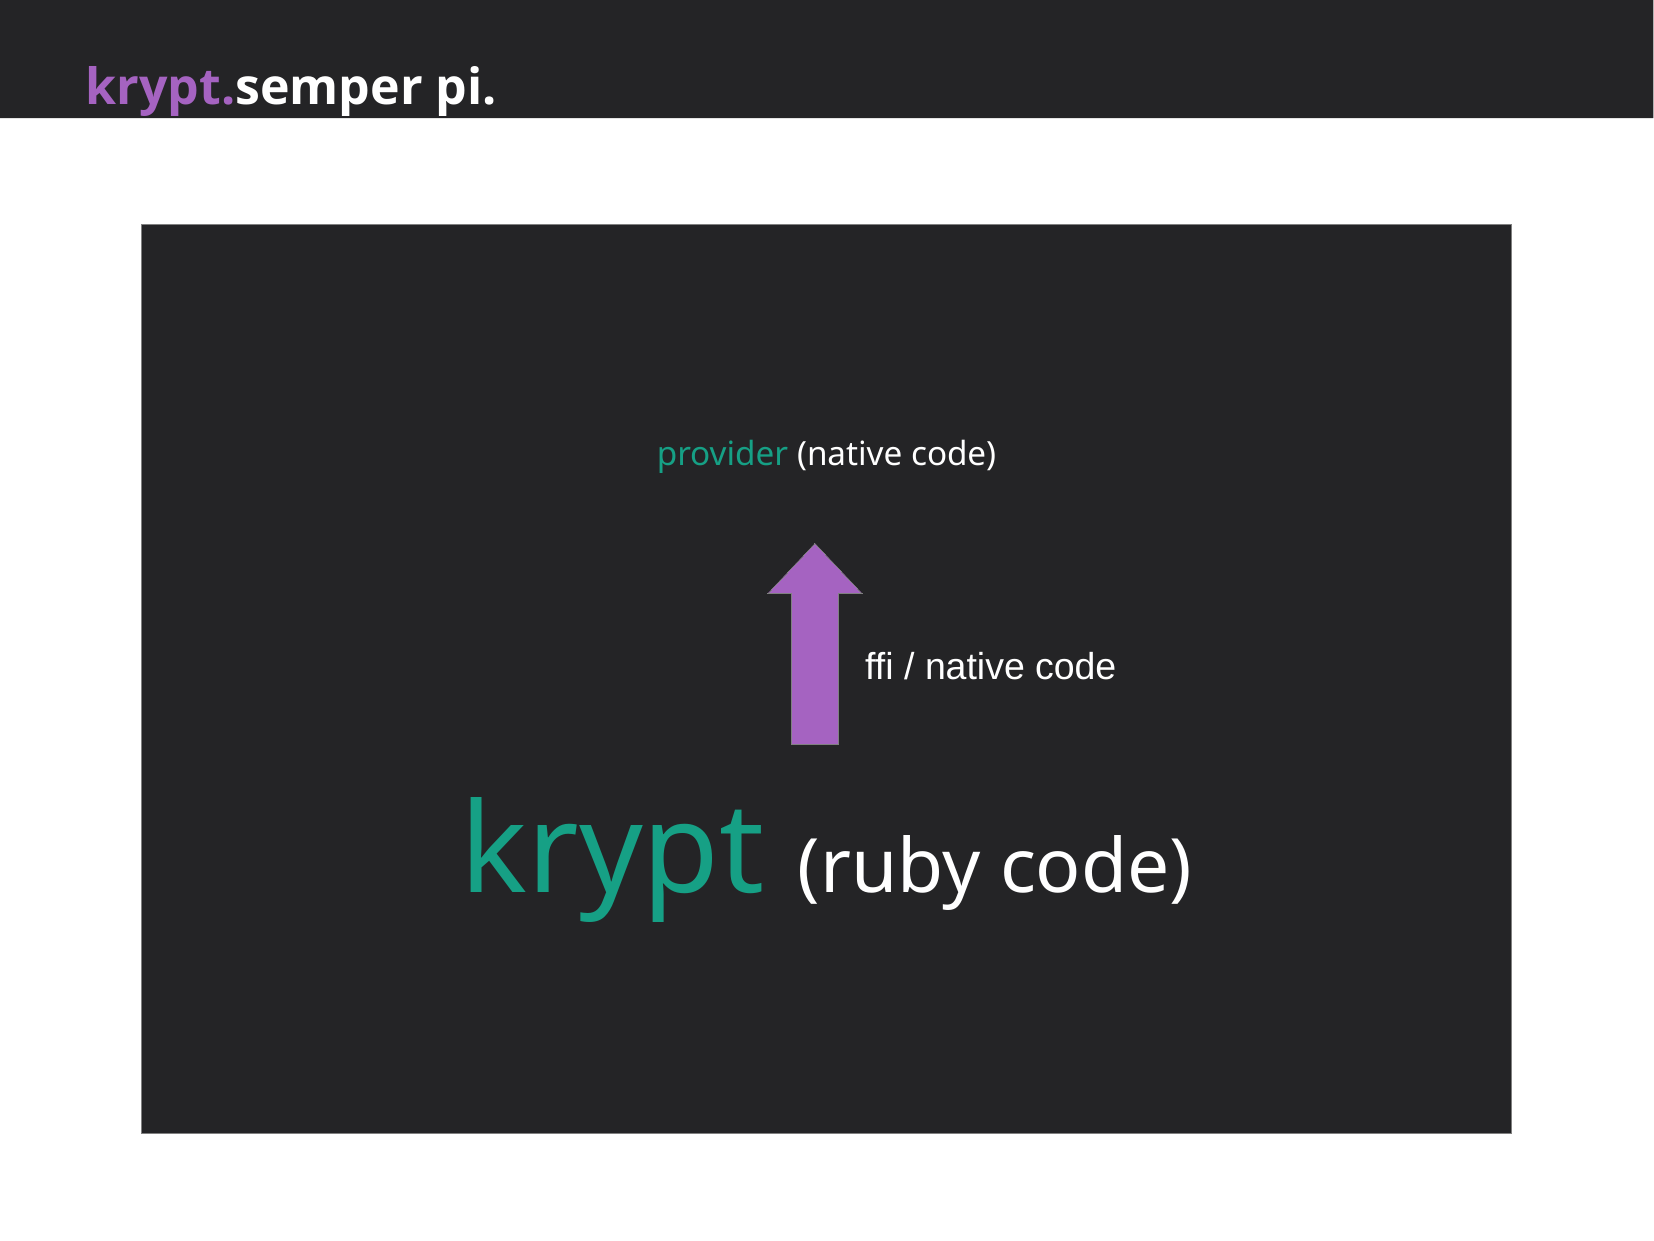

krypt.semper pi.
provider (native code)
krypt (ruby code)
krypt first of all is a framework
ffi / native code